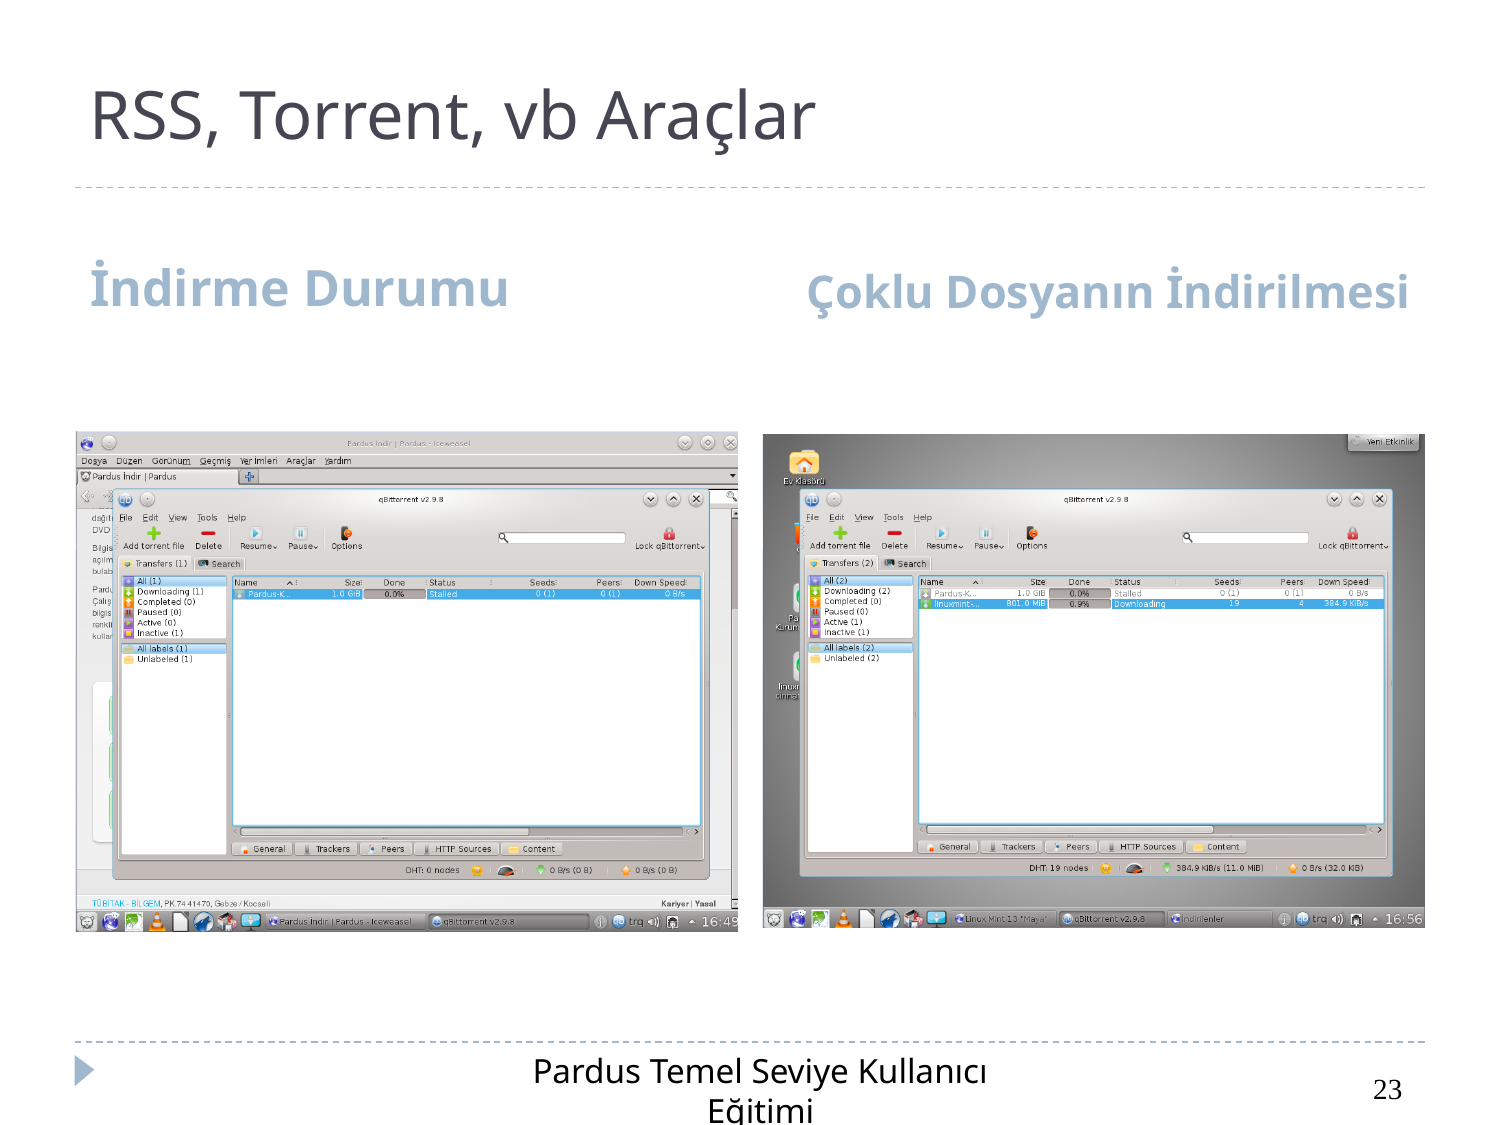

# RSS, Torrent, vb Araçlar
İndirme Durumu
Çoklu Dosyanın İndirilmesi